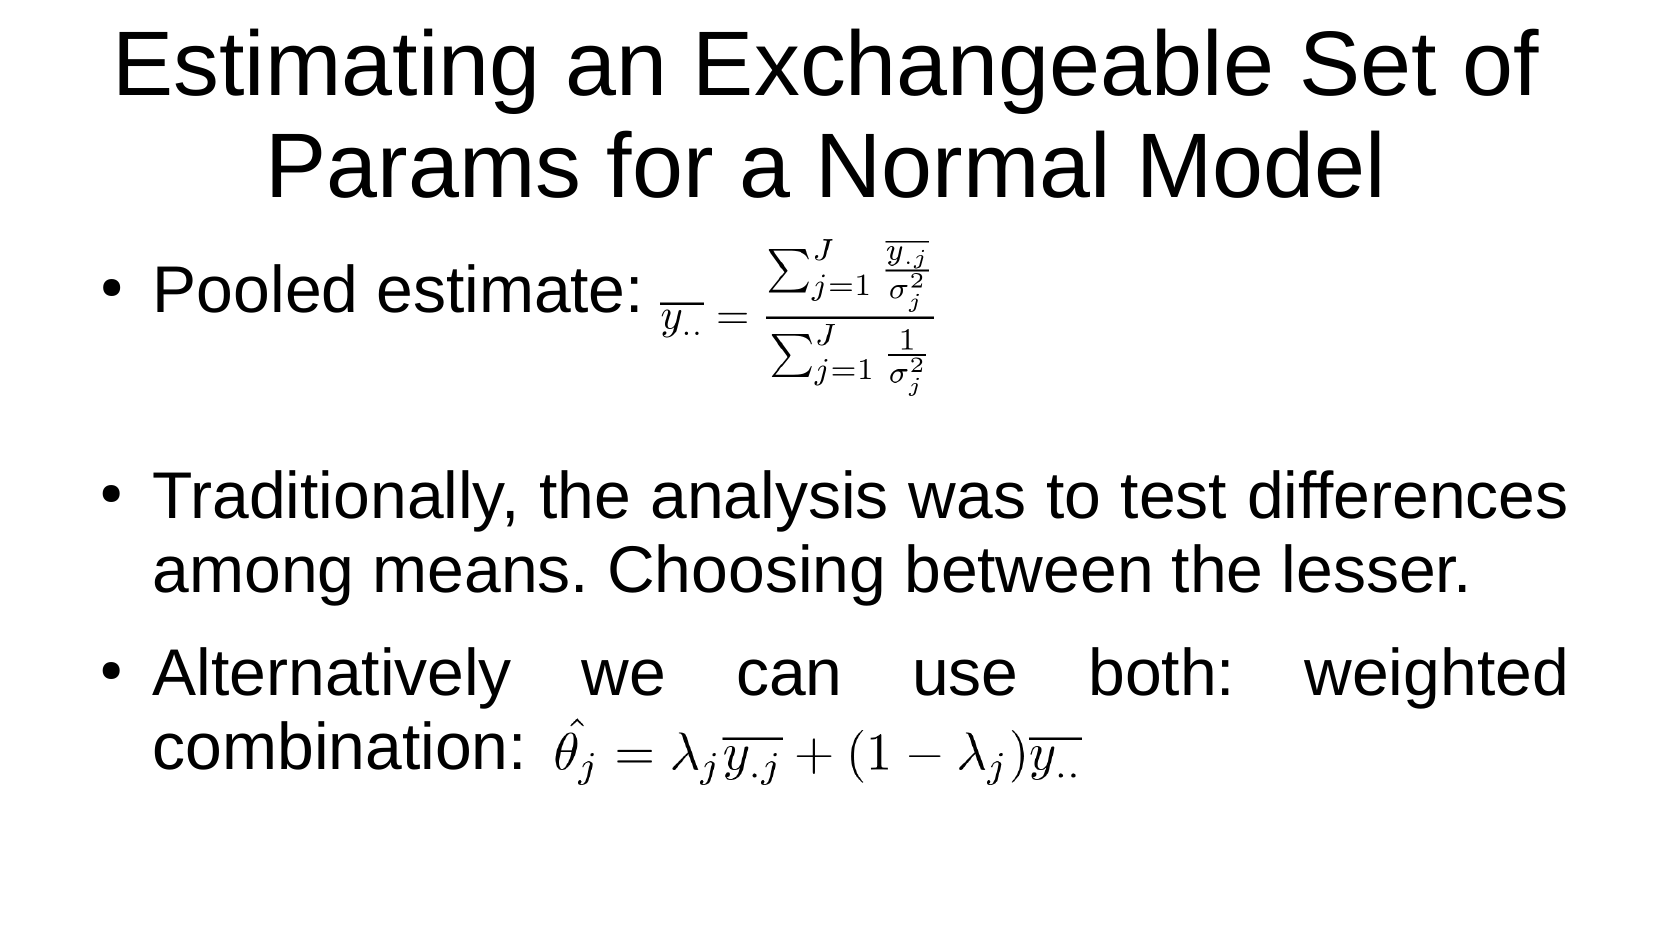

# Estimating an Exchangeable Set of Params for a Normal Model
Pooled estimate:
Traditionally, the analysis was to test differences among means. Choosing between the lesser.
Alternatively we can use both: weighted combination: